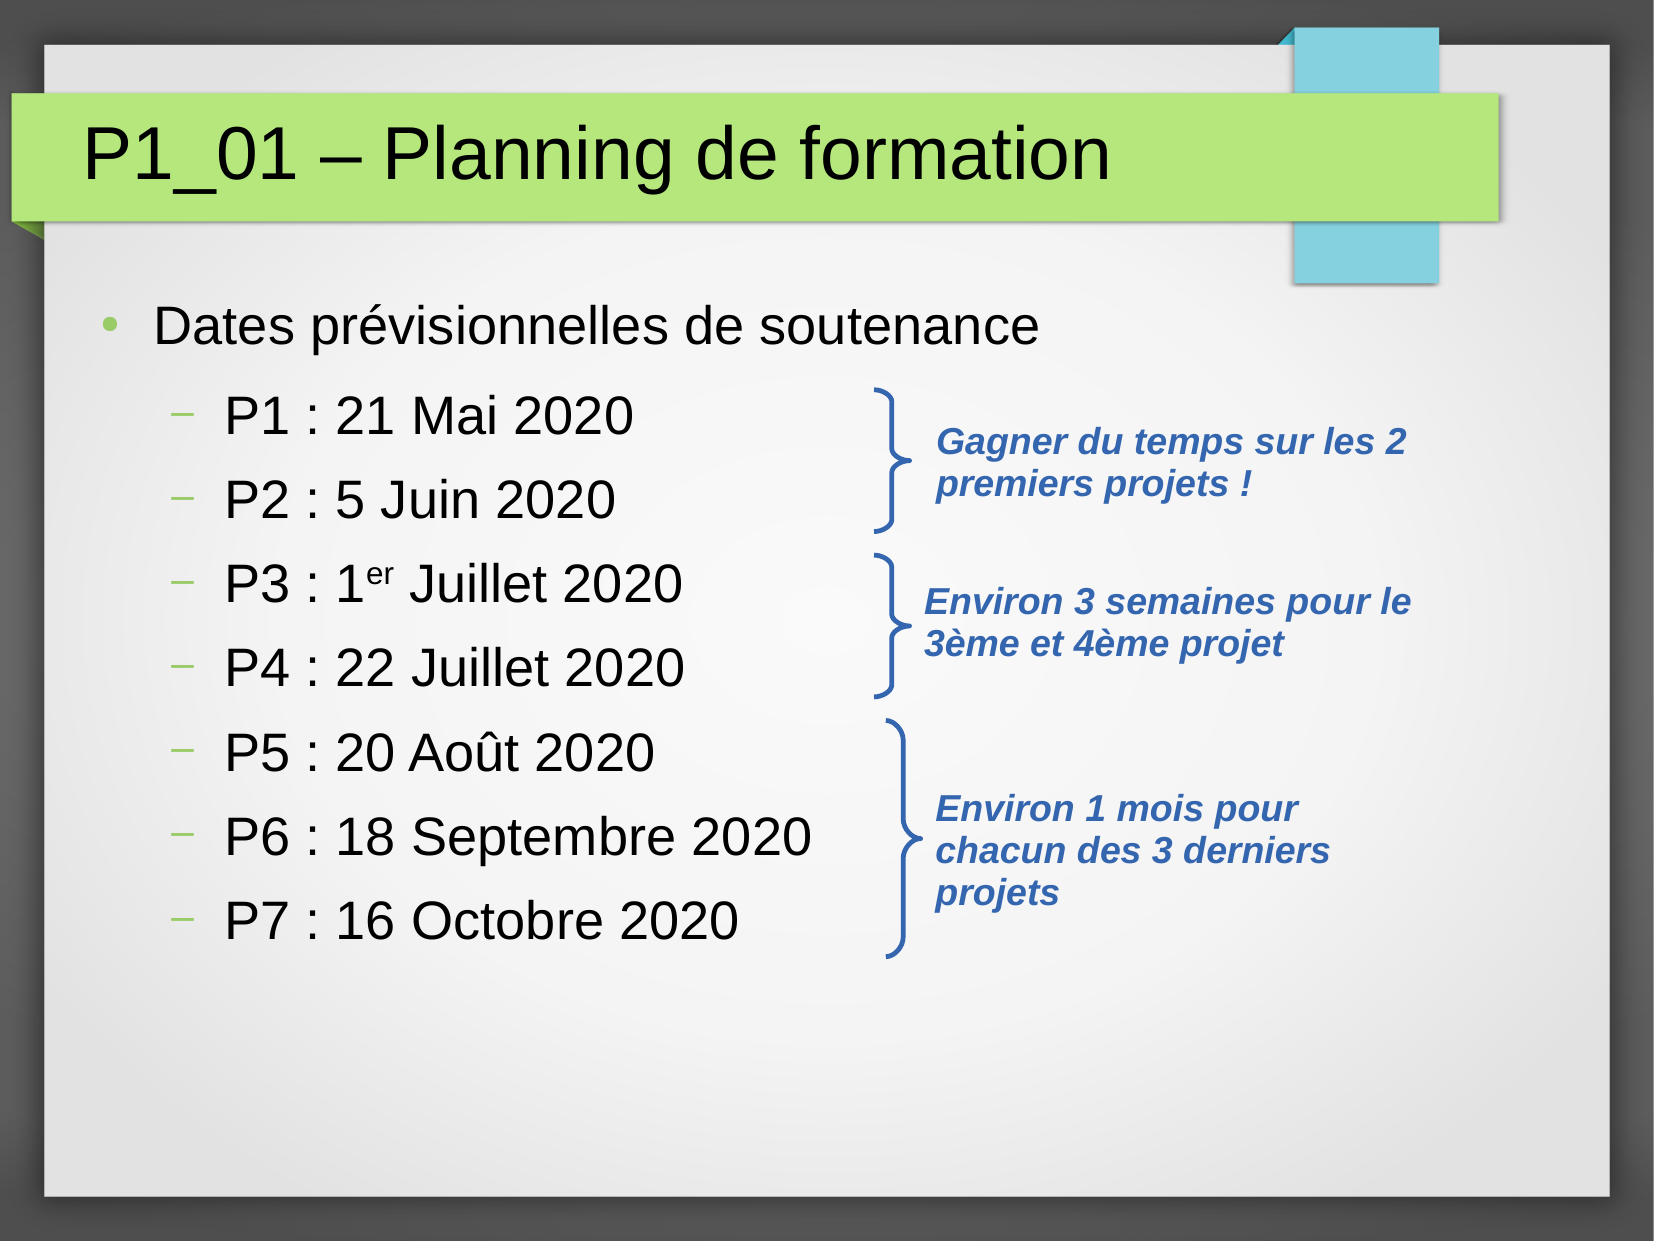

# P1_01 – Planning de formation
Dates prévisionnelles de soutenance
P1 : 21 Mai 2020
P2 : 5 Juin 2020
P3 : 1er Juillet 2020
P4 : 22 Juillet 2020
P5 : 20 Août 2020
P6 : 18 Septembre 2020
P7 : 16 Octobre 2020
Gagner du temps sur les 2 premiers projets !
Environ 3 semaines pour le 3ème et 4ème projet
Environ 1 mois pour chacun des 3 derniers projets